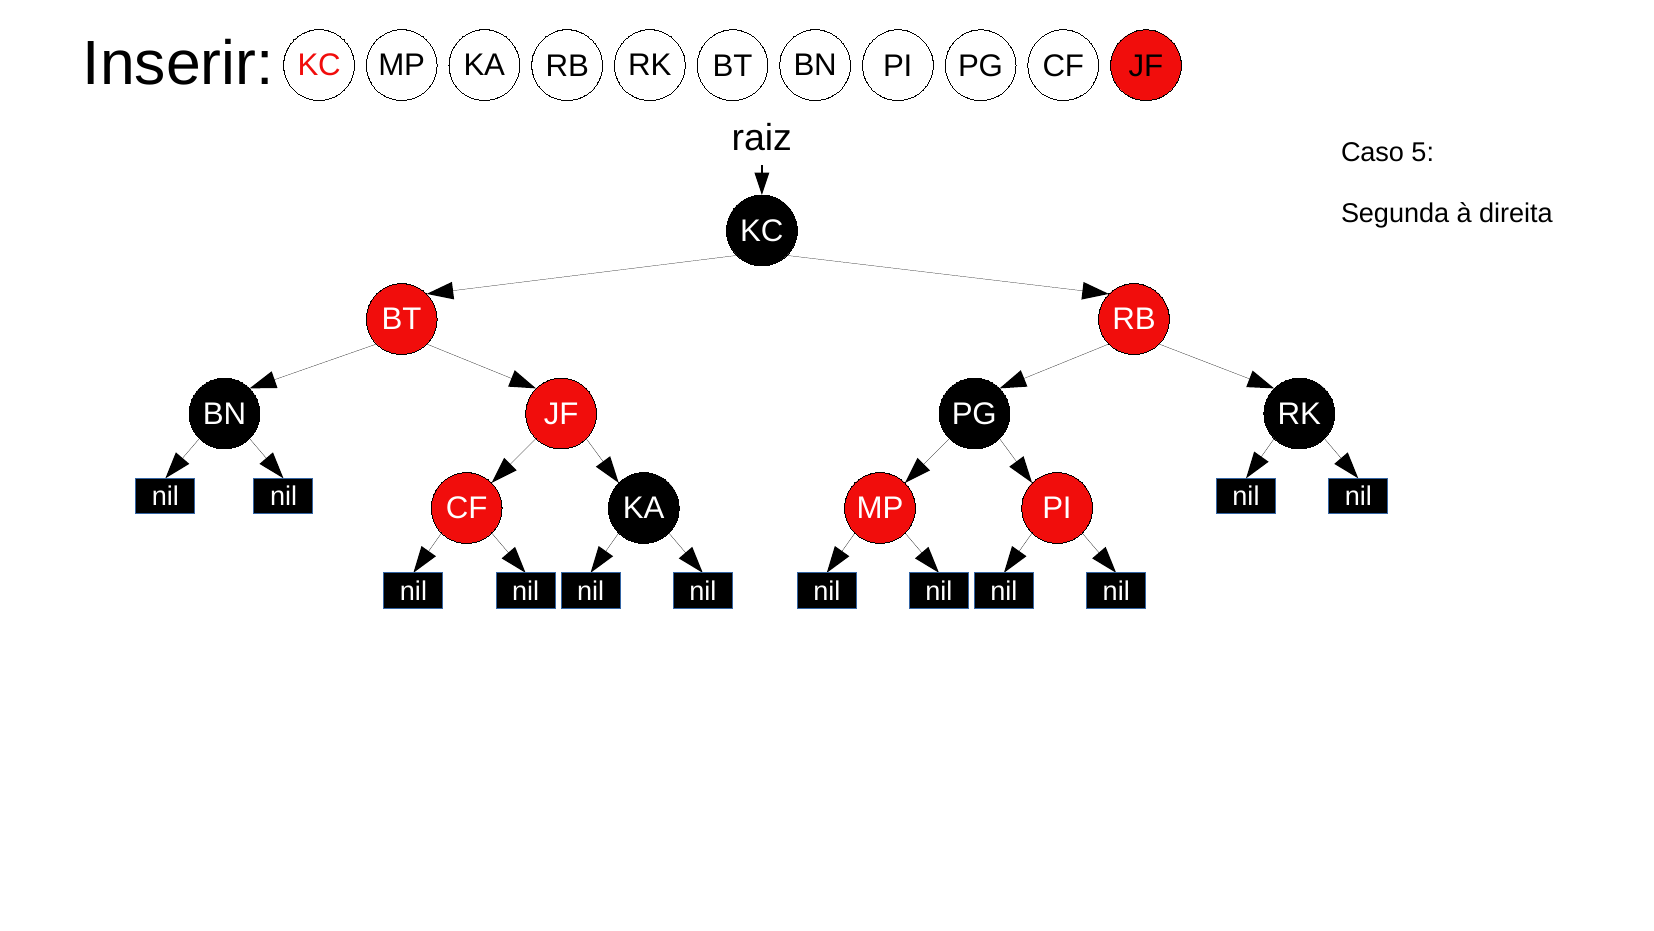

# Inserir:
KC
KC
MP
LAT
KA
LAT
RK
BN
RB
BT
PI
CF
PG
JF
raiz
Caso 5:
Segunda à direita
KC
BT
RB
BN
JF
PG
RK
CF
KA
MP
PI
nil
nil
nil
nil
nil
nil
nil
nil
nil
nil
nil
nil